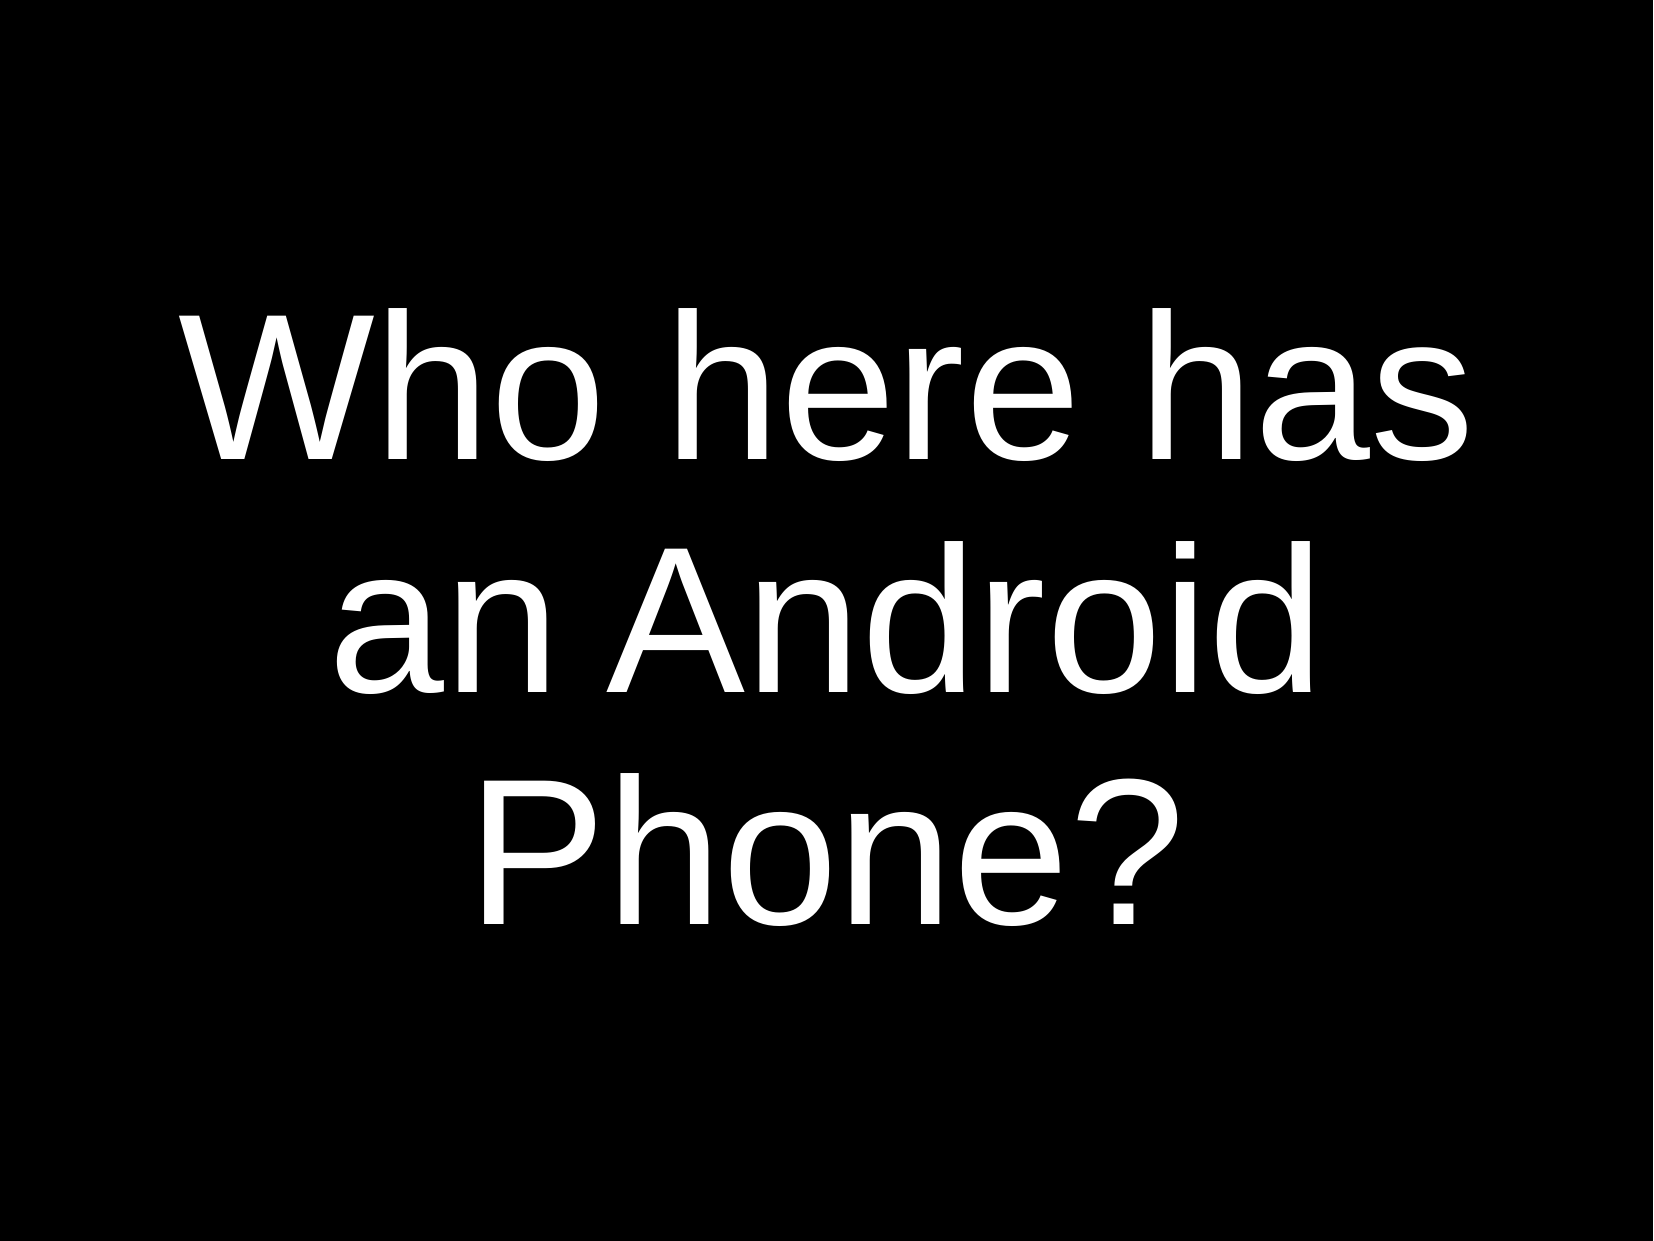

# Who here has an Android Phone?